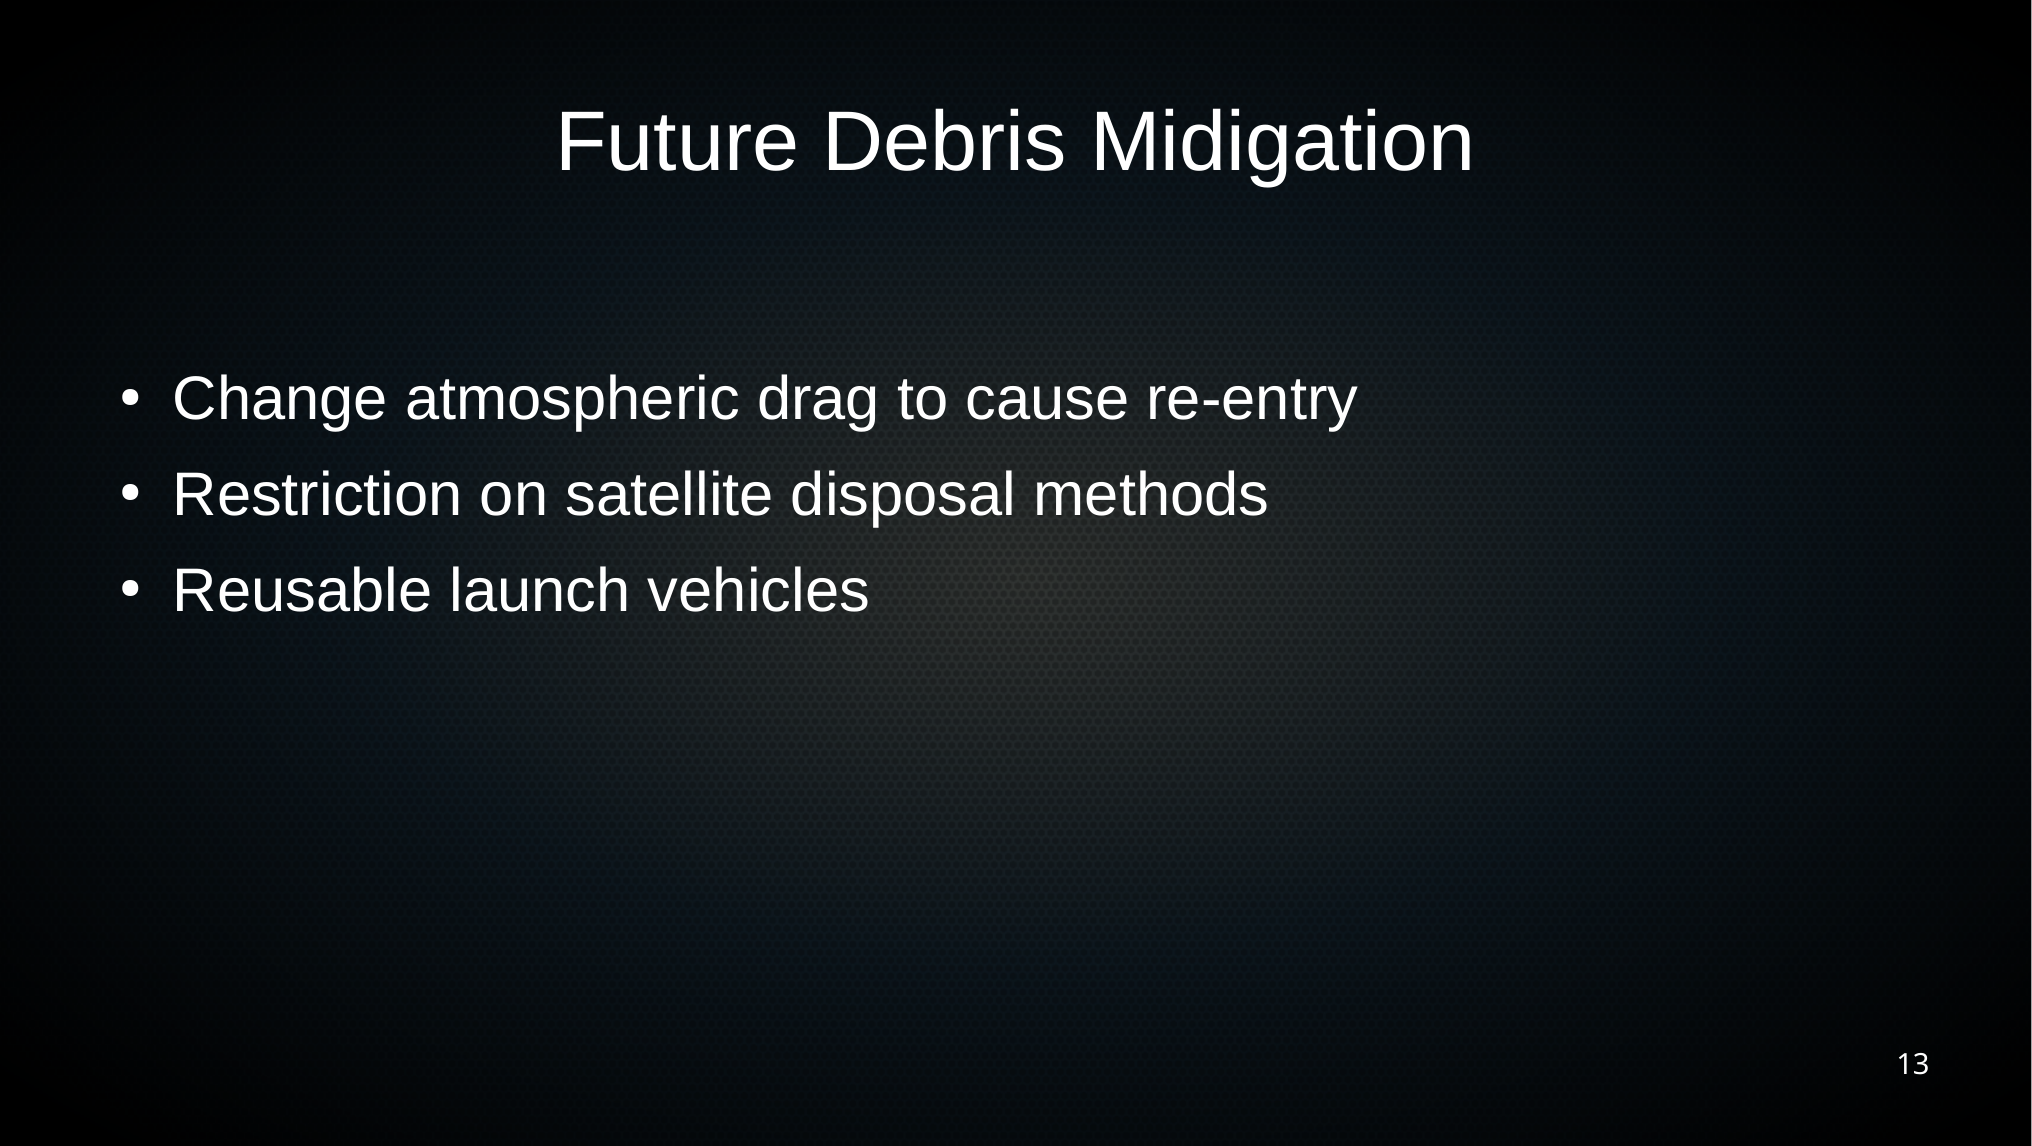

# Future Debris Midigation
Change atmospheric drag to cause re-entry
Restriction on satellite disposal methods
Reusable launch vehicles
13